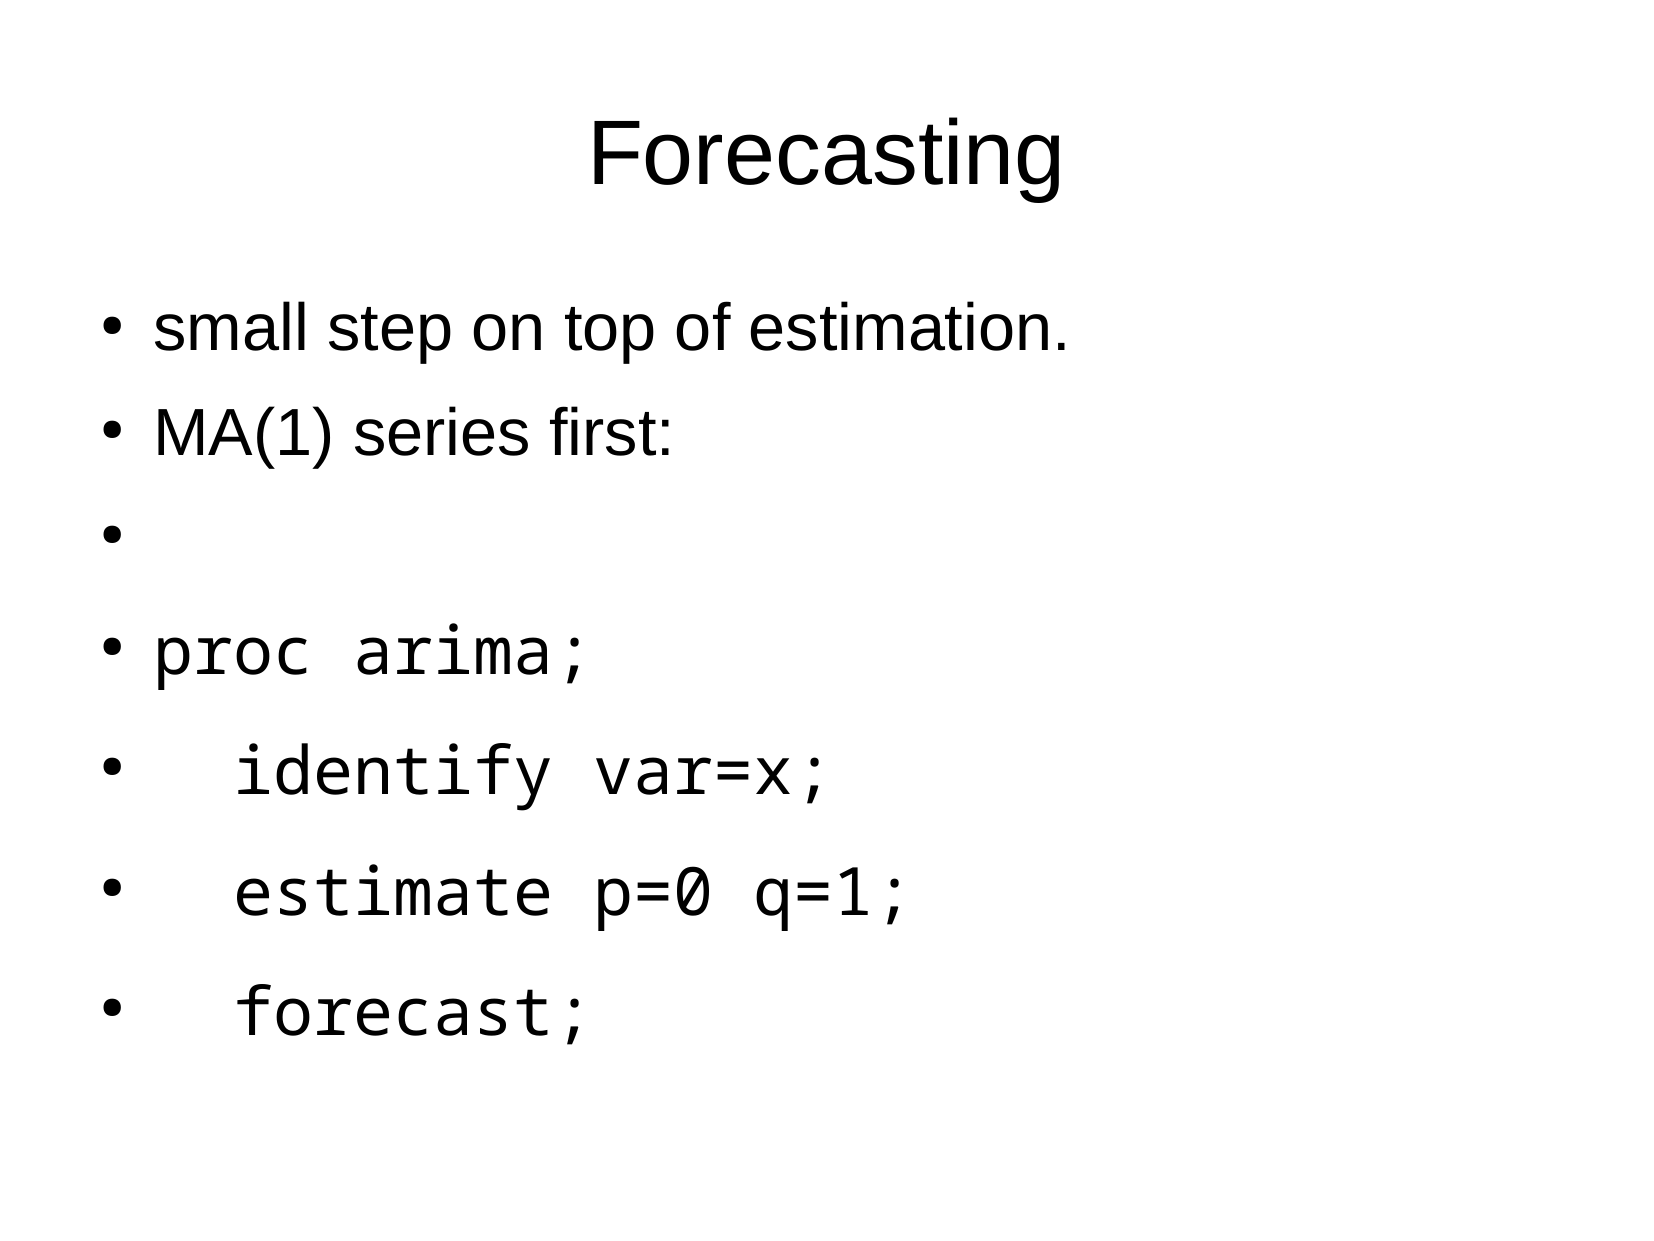

# Forecasting
small step on top of estimation.
MA(1) series first:
proc arima;
 identify var=x;
 estimate p=0 q=1;
 forecast;